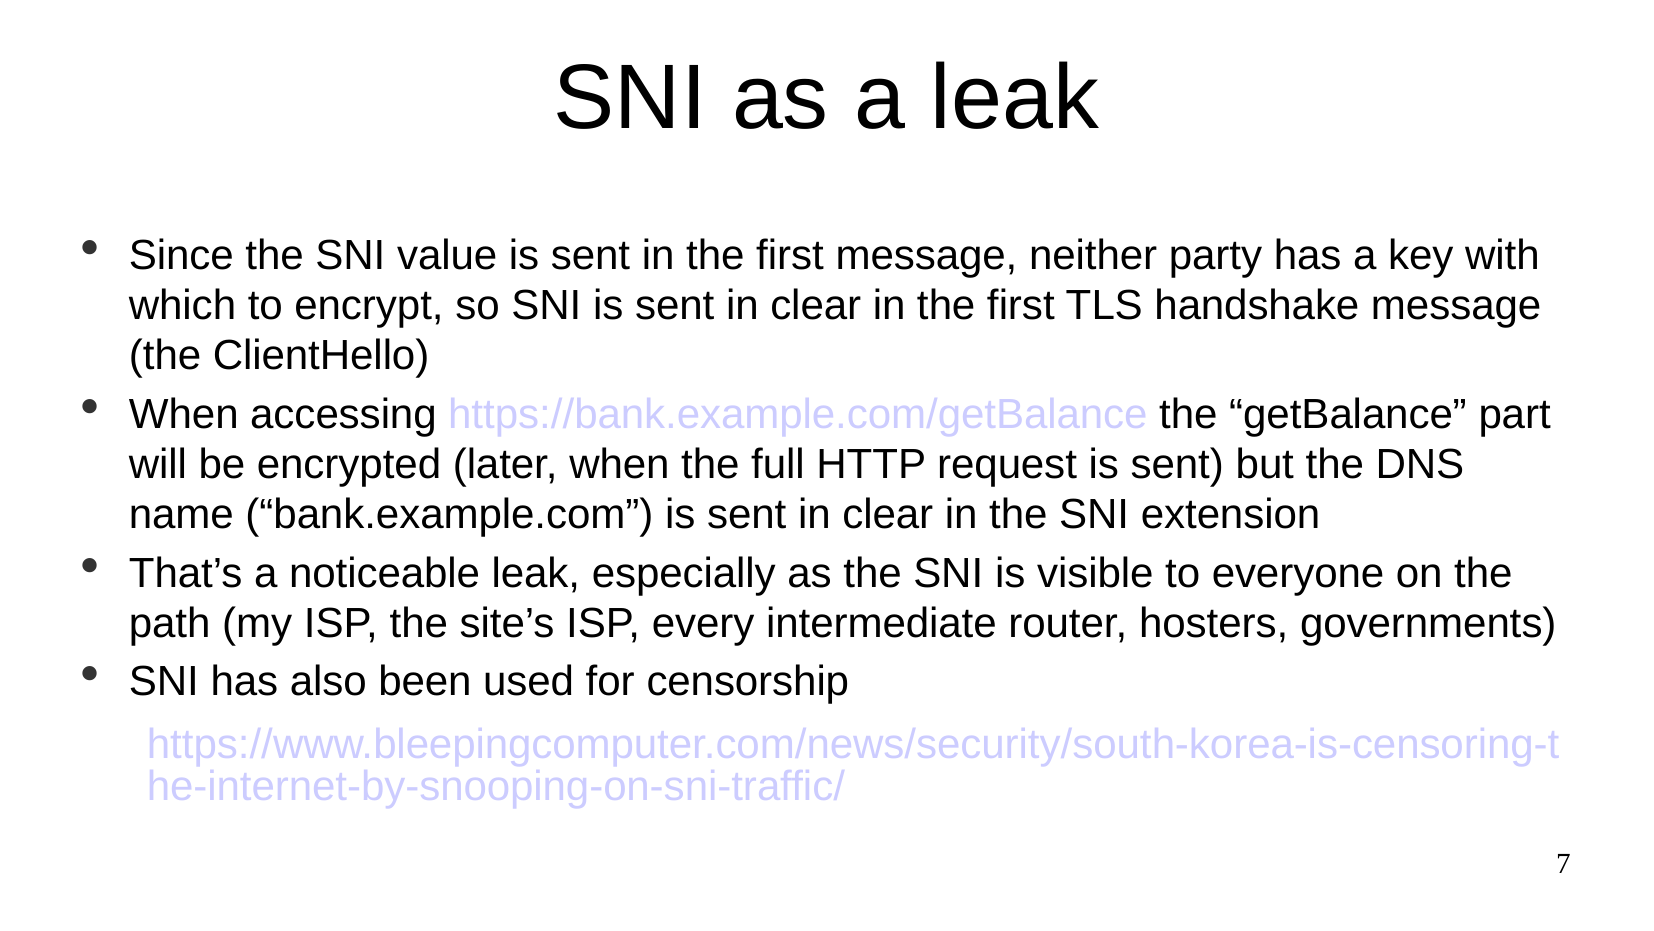

# SNI as a leak
Since the SNI value is sent in the first message, neither party has a key with which to encrypt, so SNI is sent in clear in the first TLS handshake message (the ClientHello)
When accessing https://bank.example.com/getBalance the “getBalance” part will be encrypted (later, when the full HTTP request is sent) but the DNS name (“bank.example.com”) is sent in clear in the SNI extension
That’s a noticeable leak, especially as the SNI is visible to everyone on the path (my ISP, the site’s ISP, every intermediate router, hosters, governments)
SNI has also been used for censorship
https://www.bleepingcomputer.com/news/security/south-korea-is-censoring-the-internet-by-snooping-on-sni-traffic/
7